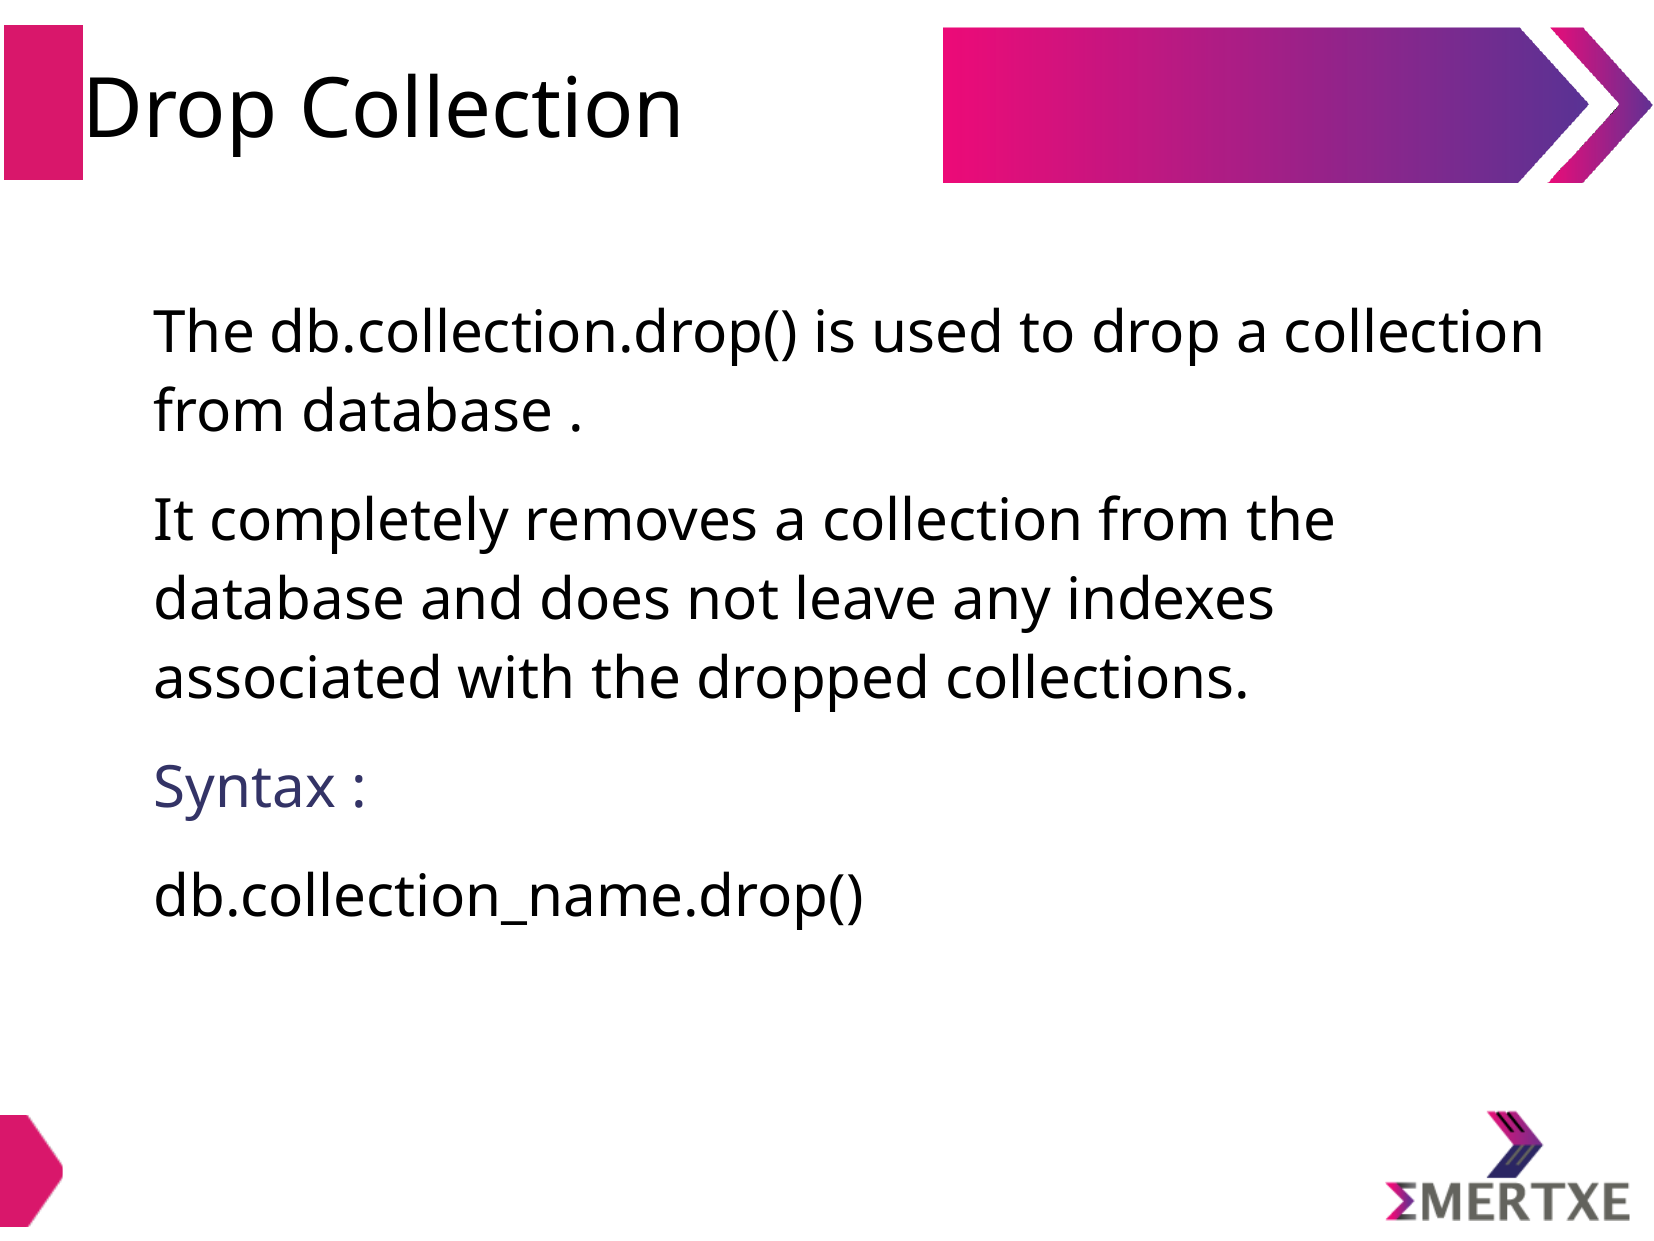

# Drop Collection
The db.collection.drop() is used to drop a collection from database .
It completely removes a collection from the database and does not leave any indexes associated with the dropped collections.
Syntax :
db.collection_name.drop()